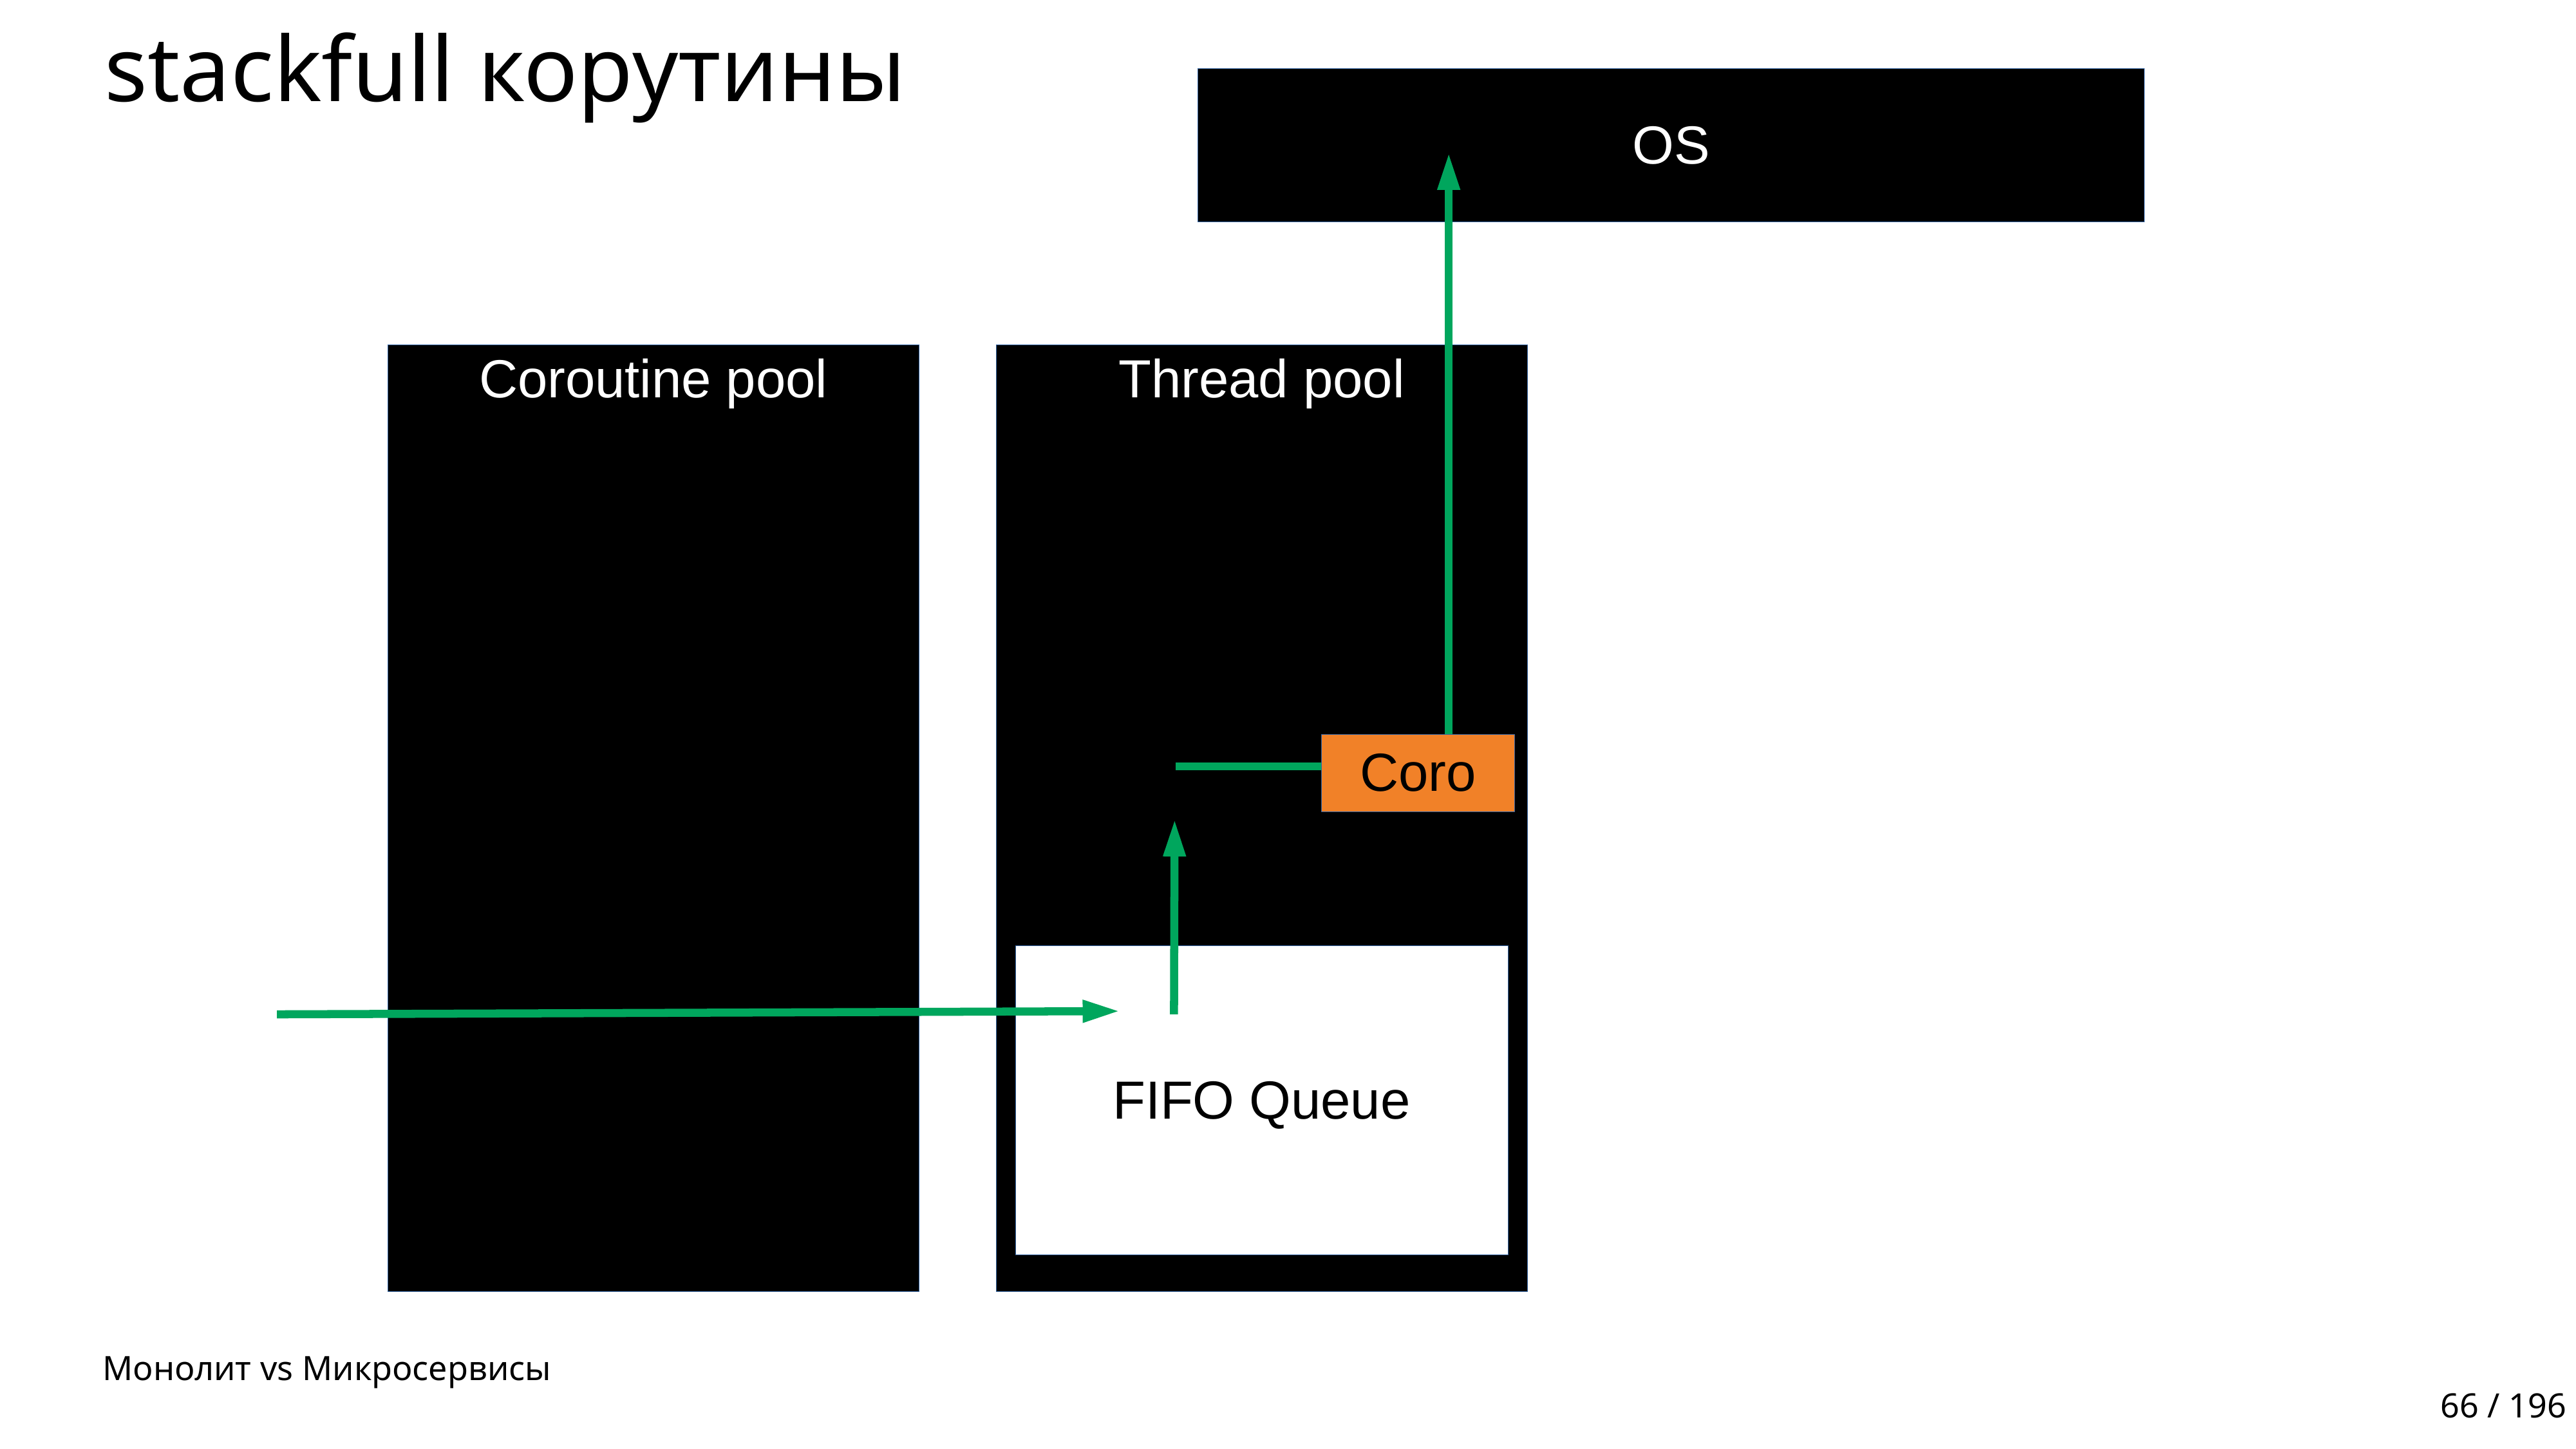

stackfull корутины
OS
Coroutine pool
Thread pool
Coro
FIFO Queue
# Монолит vs Микросервисы